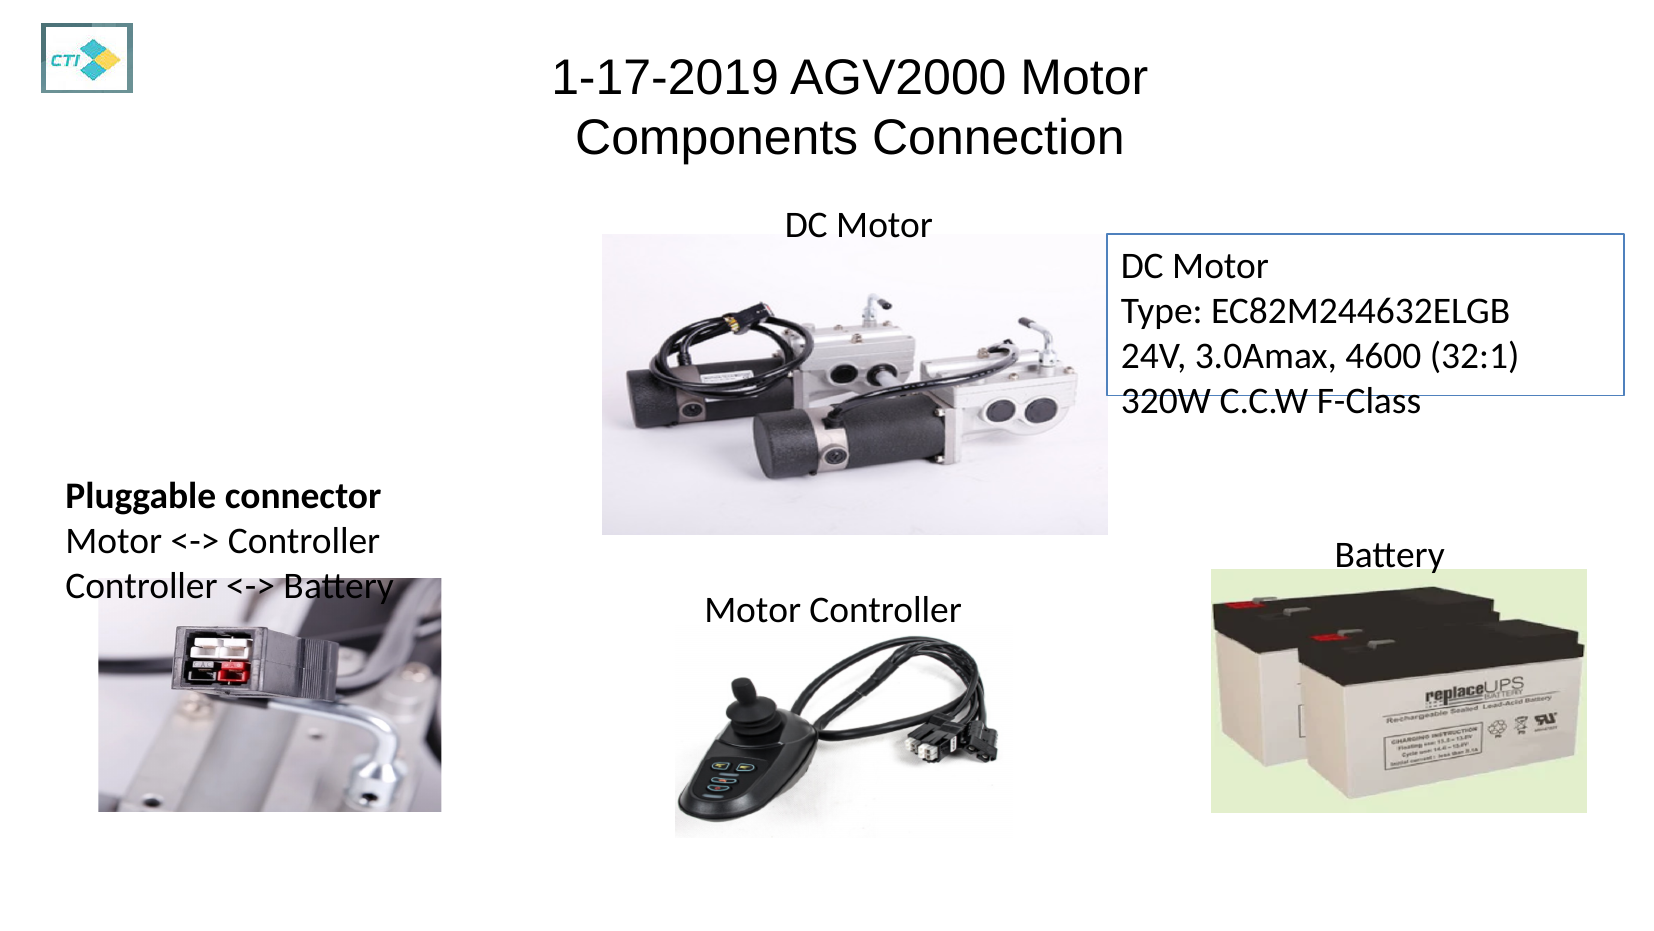

1-17-2019 AGV2000 Motor
Components Connection
DC Motor
DC Motor
Type: EC82M244632ELGB
24V, 3.0Amax, 4600 (32:1)
320W C.C.W F-Class
Pluggable connector Motor <-> Controller
Controller <-> Battery
Battery
Motor Controller